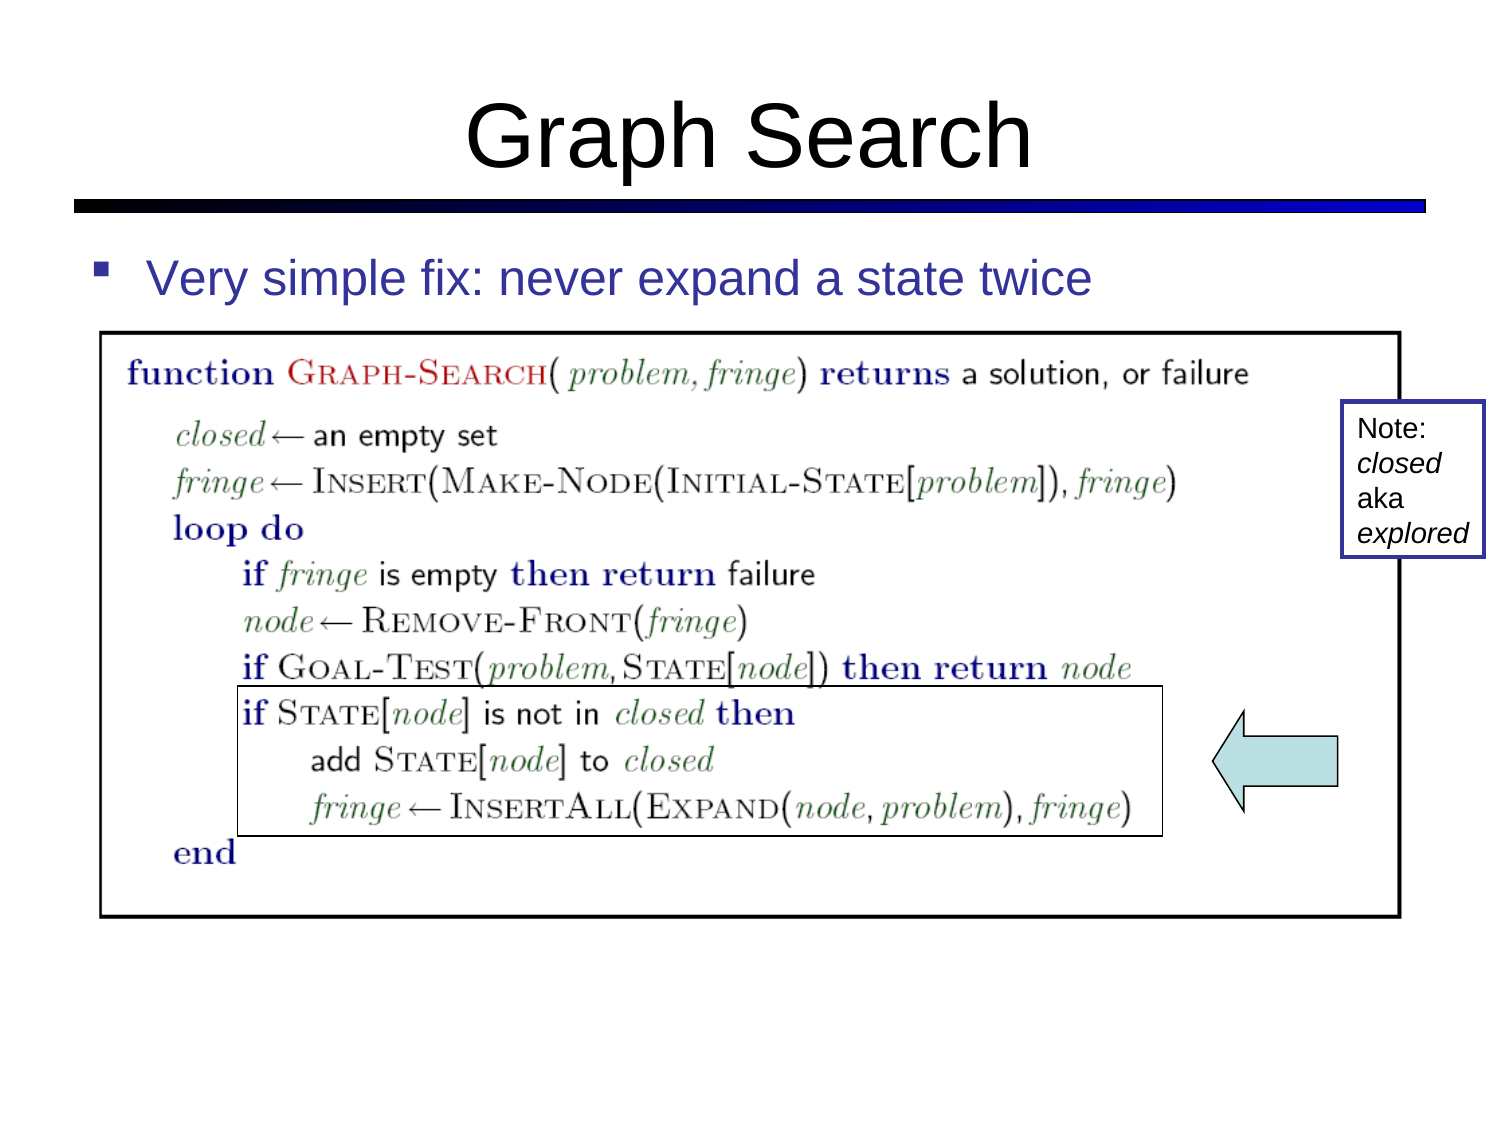

Graph Search
Very simple fix: never expand a state twice
Note:
closed
aka
explored